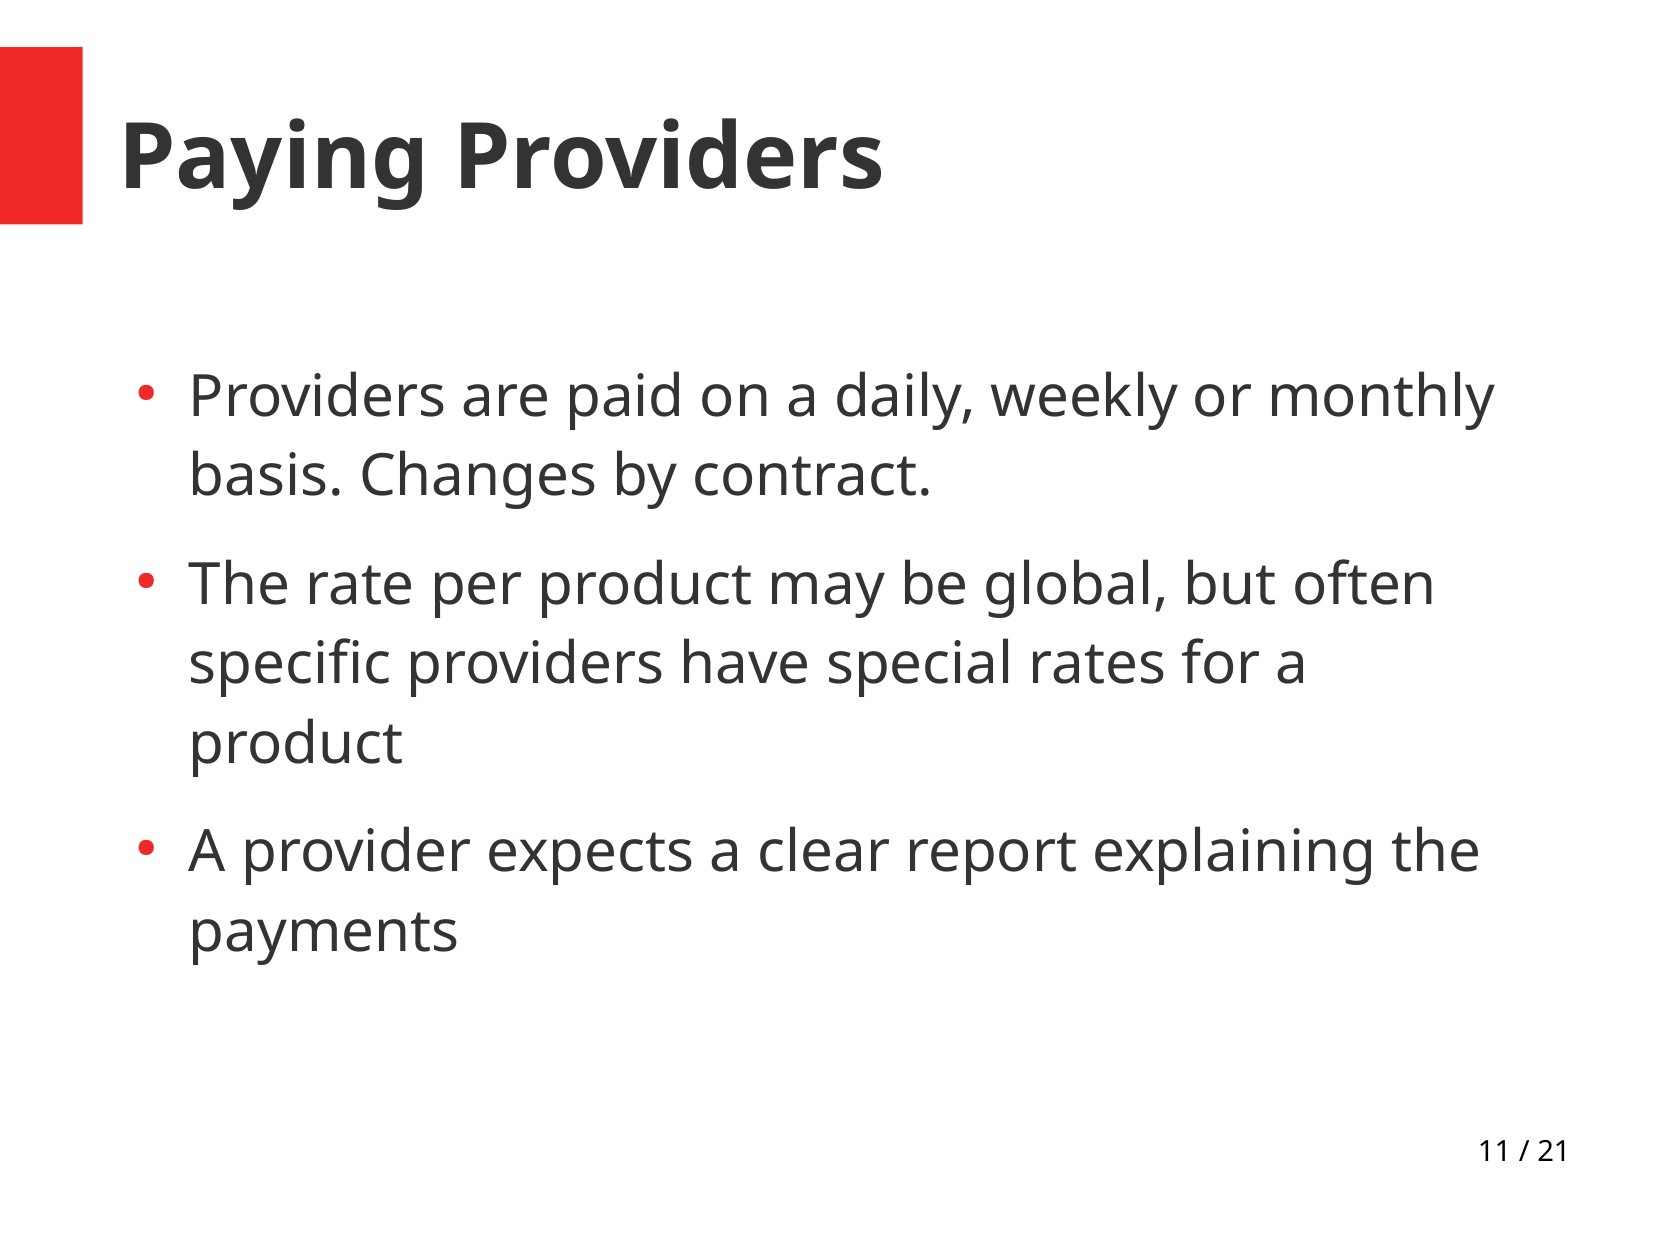

# Paying Providers
Providers are paid on a daily, weekly or monthly basis. Changes by contract.
The rate per product may be global, but often specific providers have special rates for a product
A provider expects a clear report explaining the payments
11